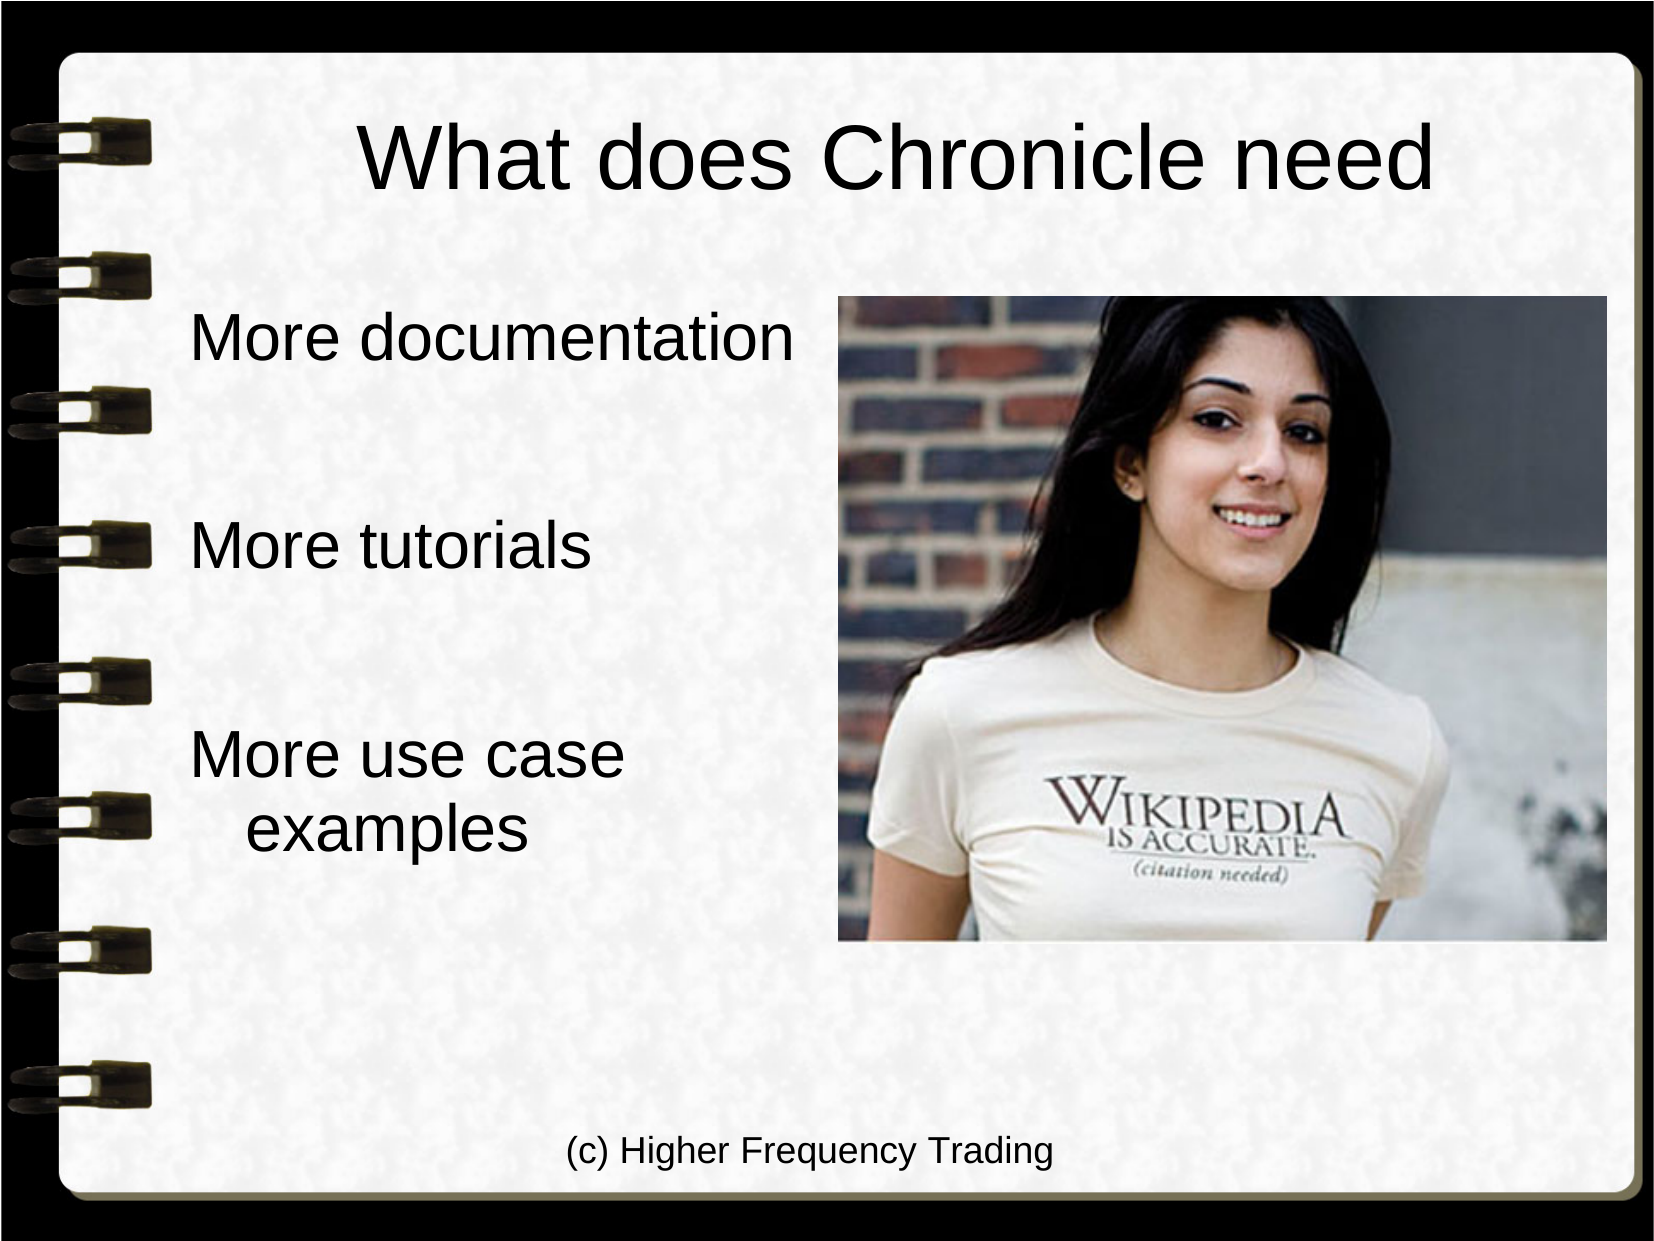

# What does Chronicle need
More documentation
More tutorials
More use case examples